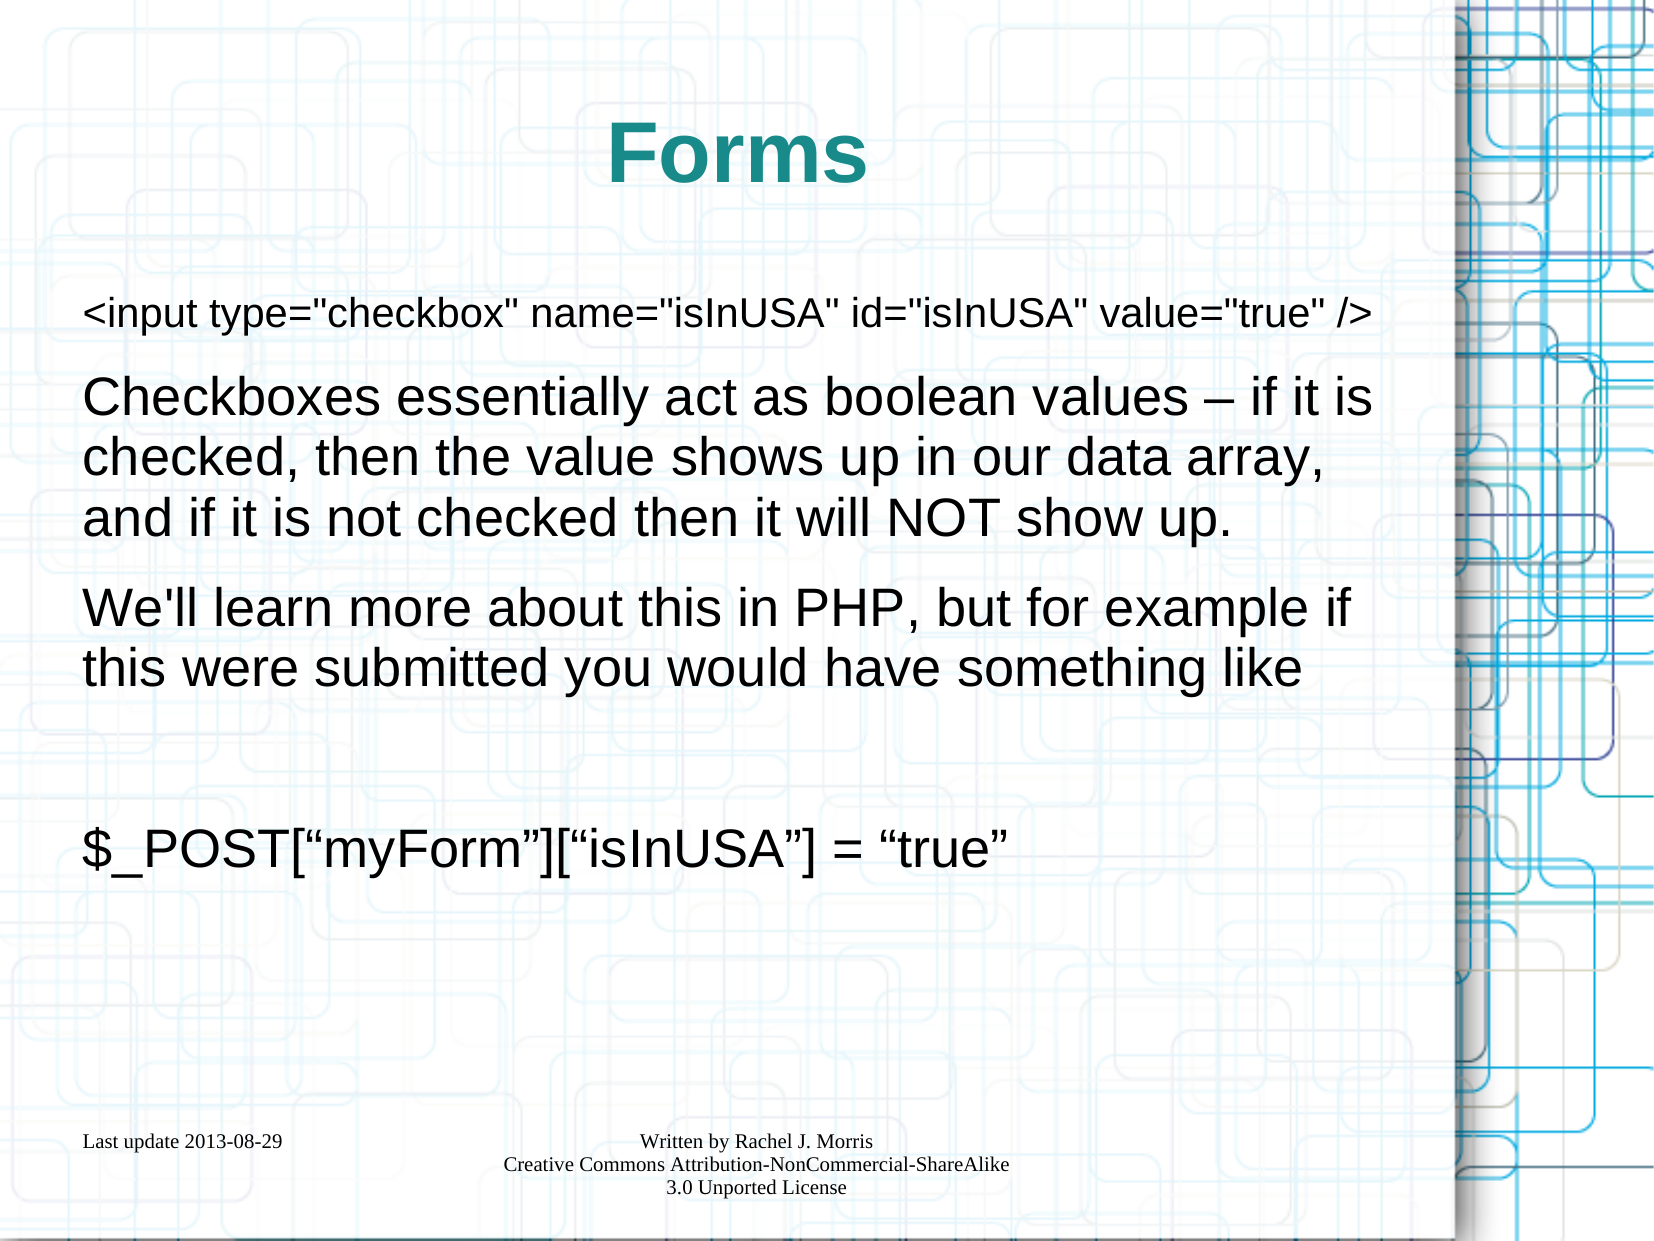

# Forms
<input type="checkbox" name="isInUSA" id="isInUSA" value="true" />
Checkboxes essentially act as boolean values – if it is checked, then the value shows up in our data array, and if it is not checked then it will NOT show up.
We'll learn more about this in PHP, but for example if this were submitted you would have something like
$_POST[“myForm”][“isInUSA”] = “true”